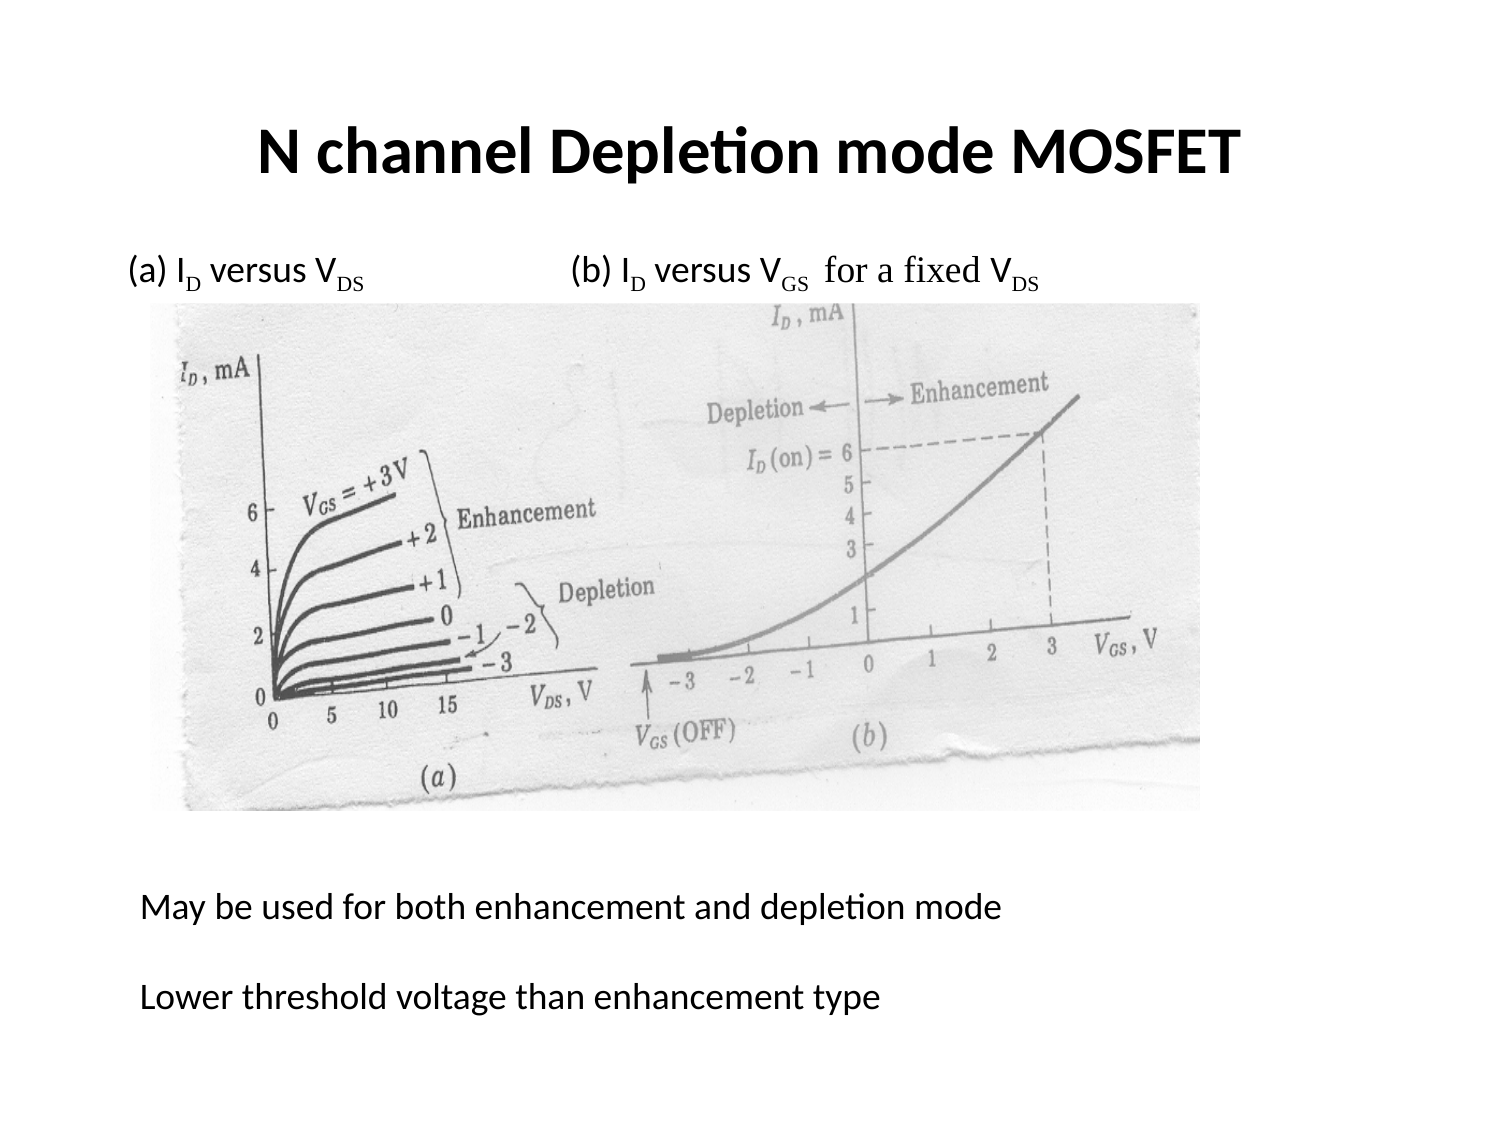

N channel Depletion mode MOSFET
(a) ID versus VDS 			(b) ID versus VGS for a fixed VDS
May be used for both enhancement and depletion mode
Lower threshold voltage than enhancement type